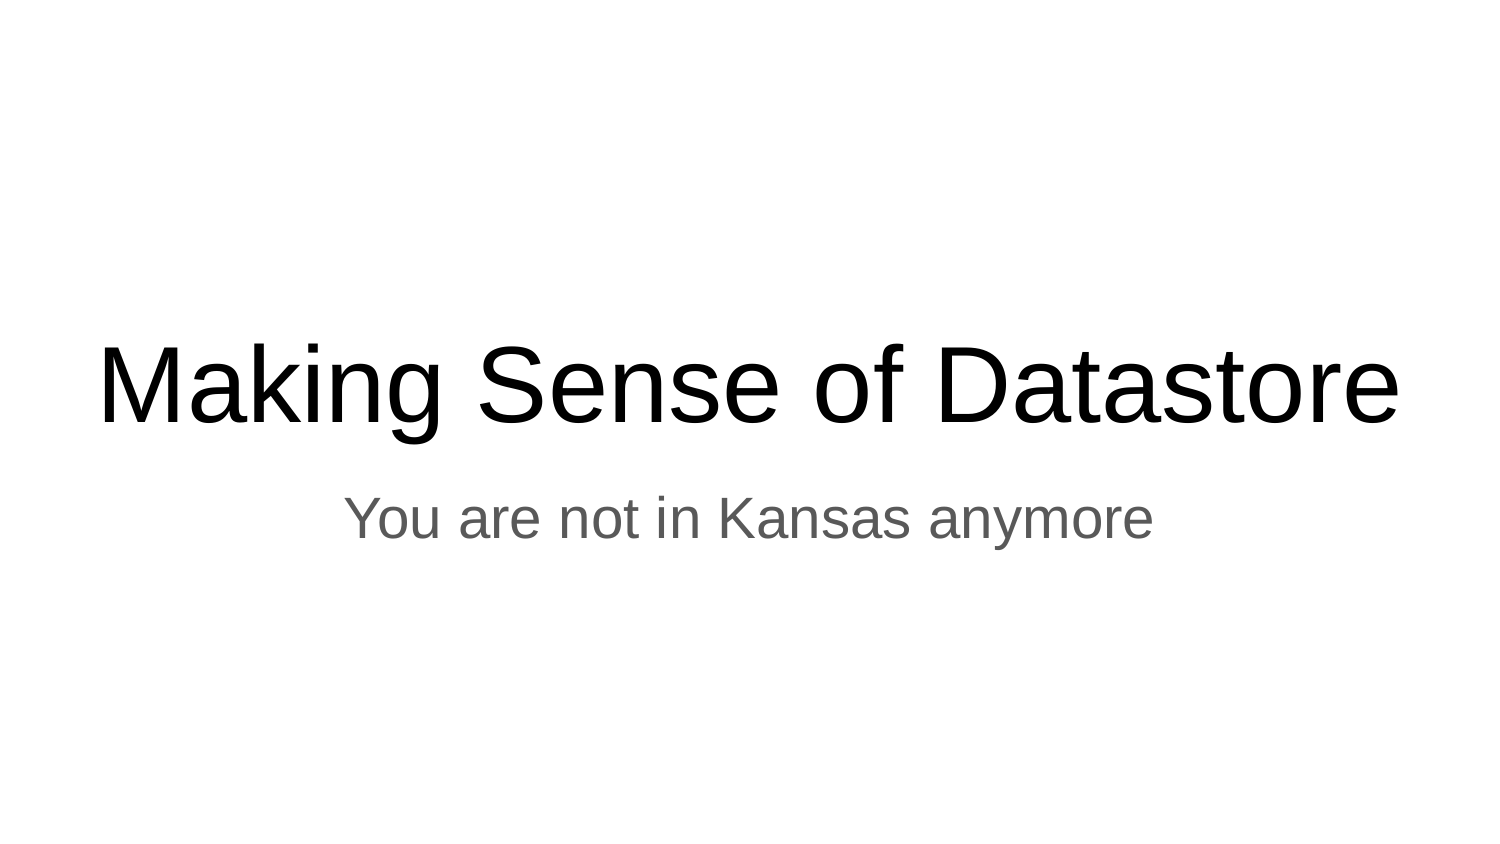

# Making Sense of Datastore
You are not in Kansas anymore